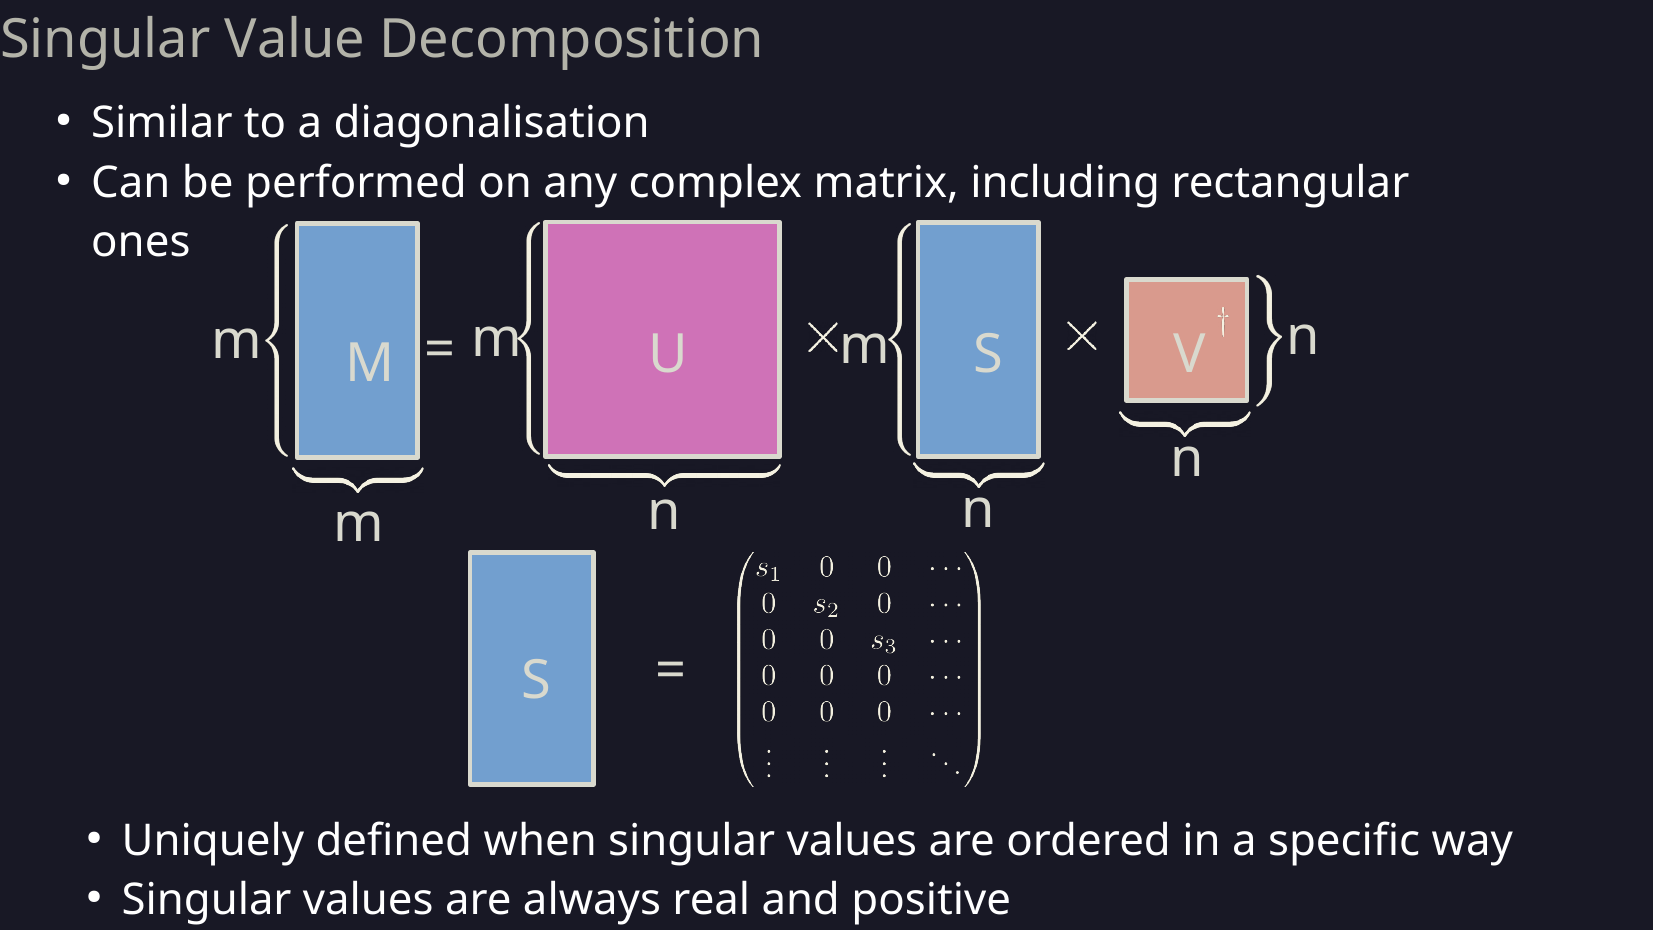

Singular Value Decomposition
Similar to a diagonalisation
Can be performed on any complex matrix, including rectangular ones
n
m
m
m
=
U
S
V
M
n
n
n
m
=
S
Uniquely defined when singular values are ordered in a specific way
Singular values are always real and positive